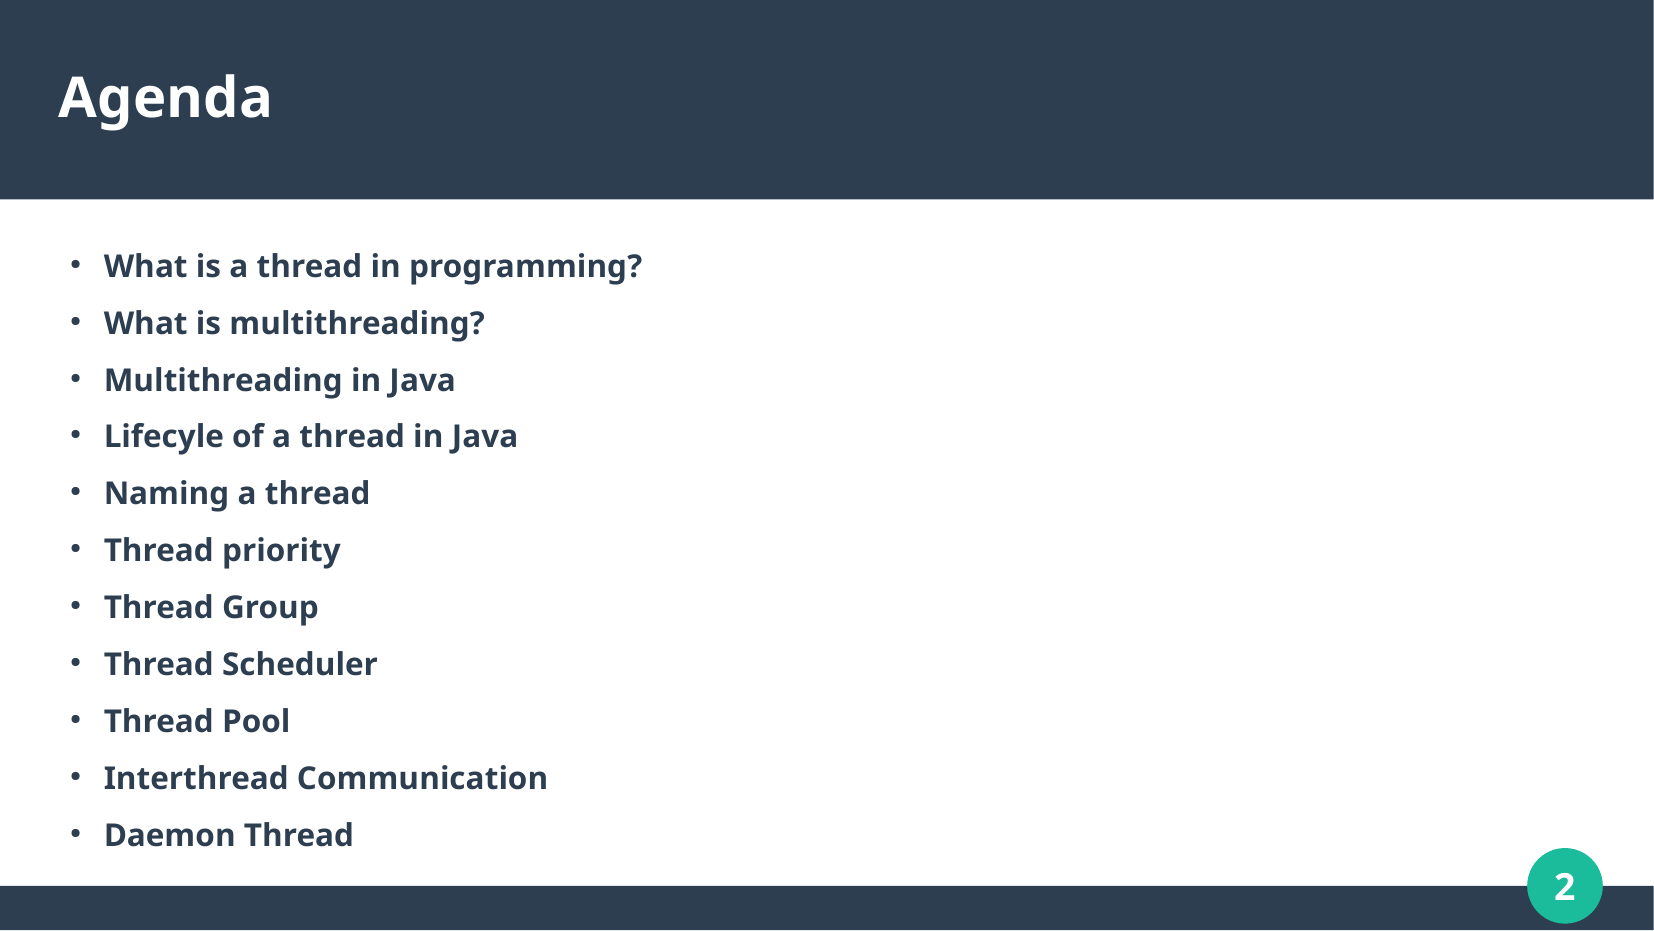

# Agenda
What is a thread in programming?
What is multithreading?
Multithreading in Java
Lifecyle of a thread in Java
Naming a thread
Thread priority
Thread Group
Thread Scheduler
Thread Pool
Interthread Communication
Daemon Thread